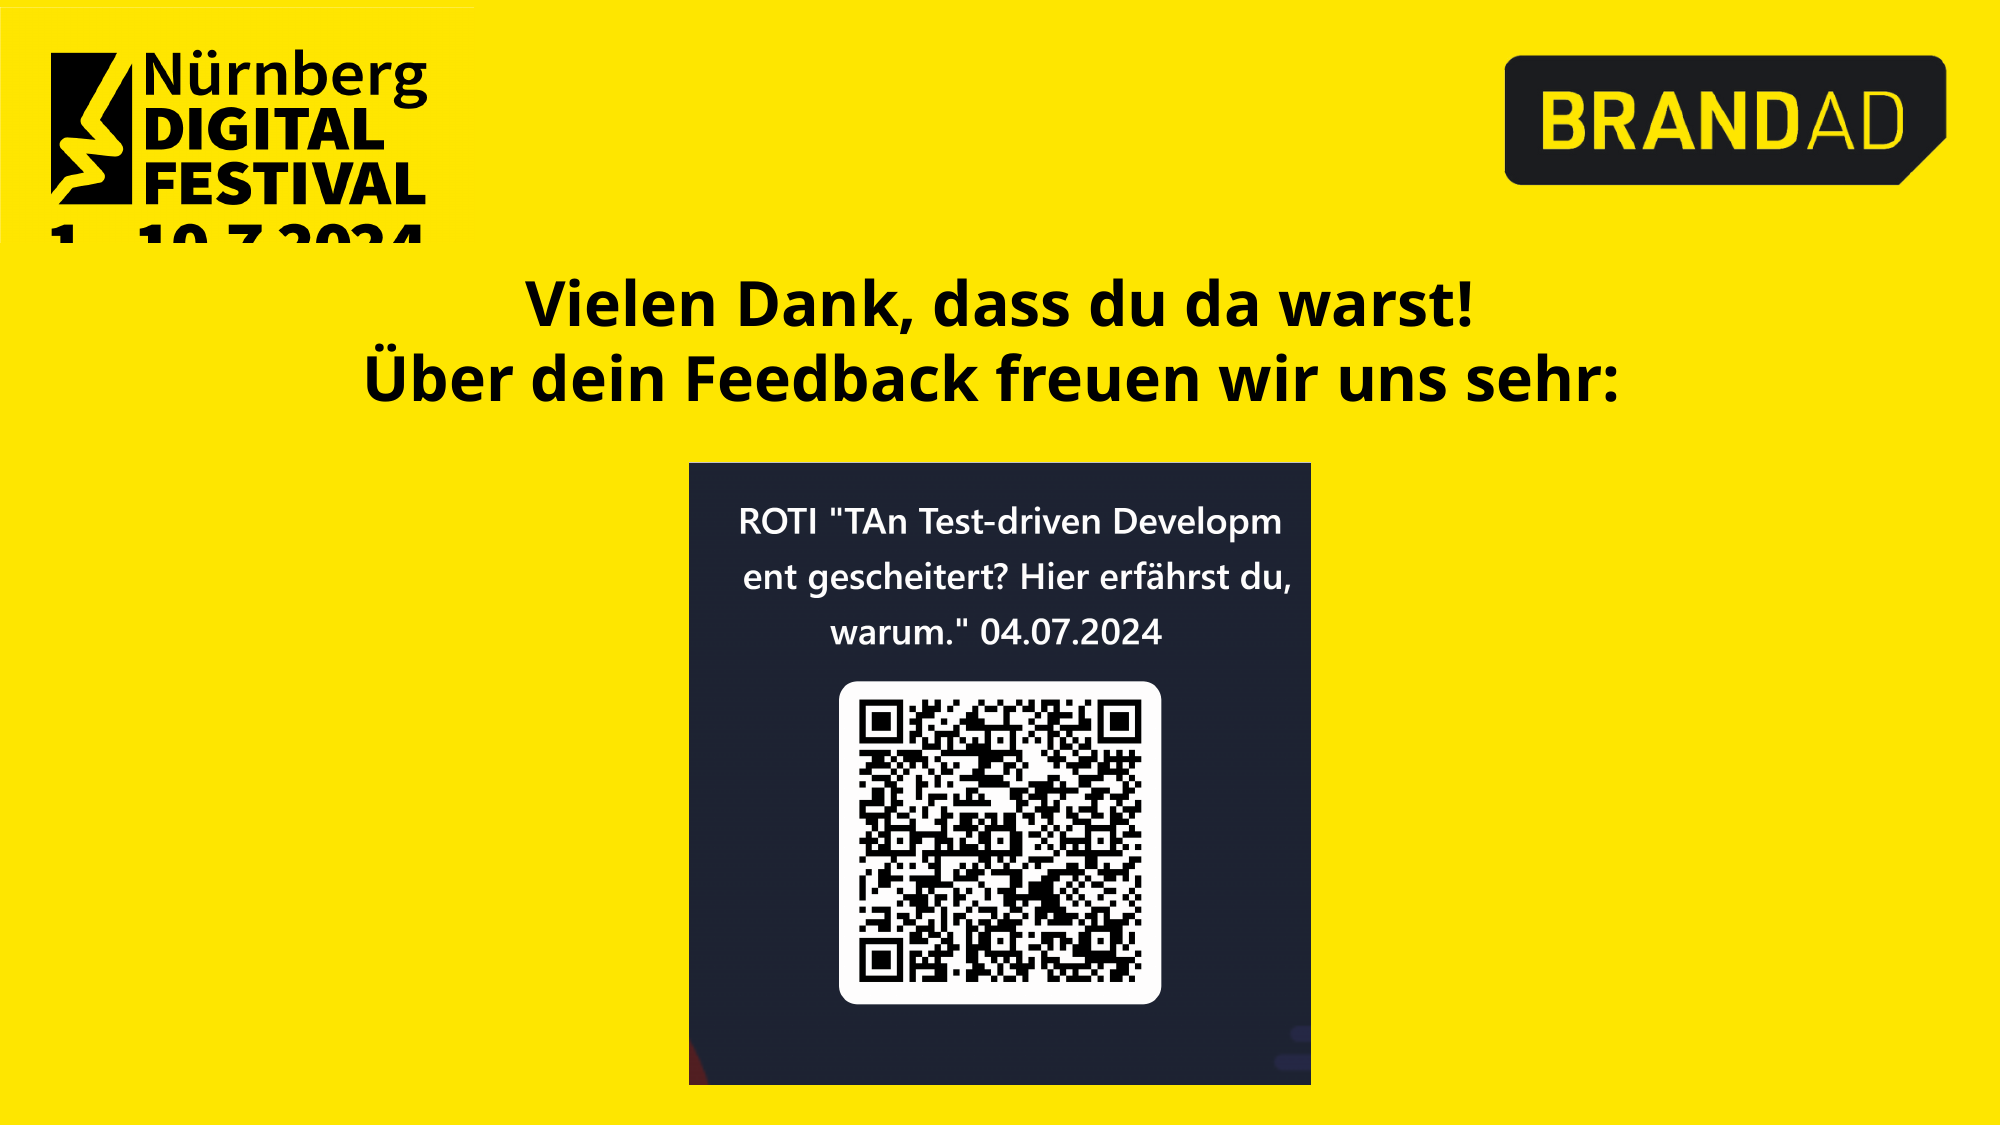

Vielen Dank, dass du da warst!
Über dein Feedback freuen wir uns sehr: